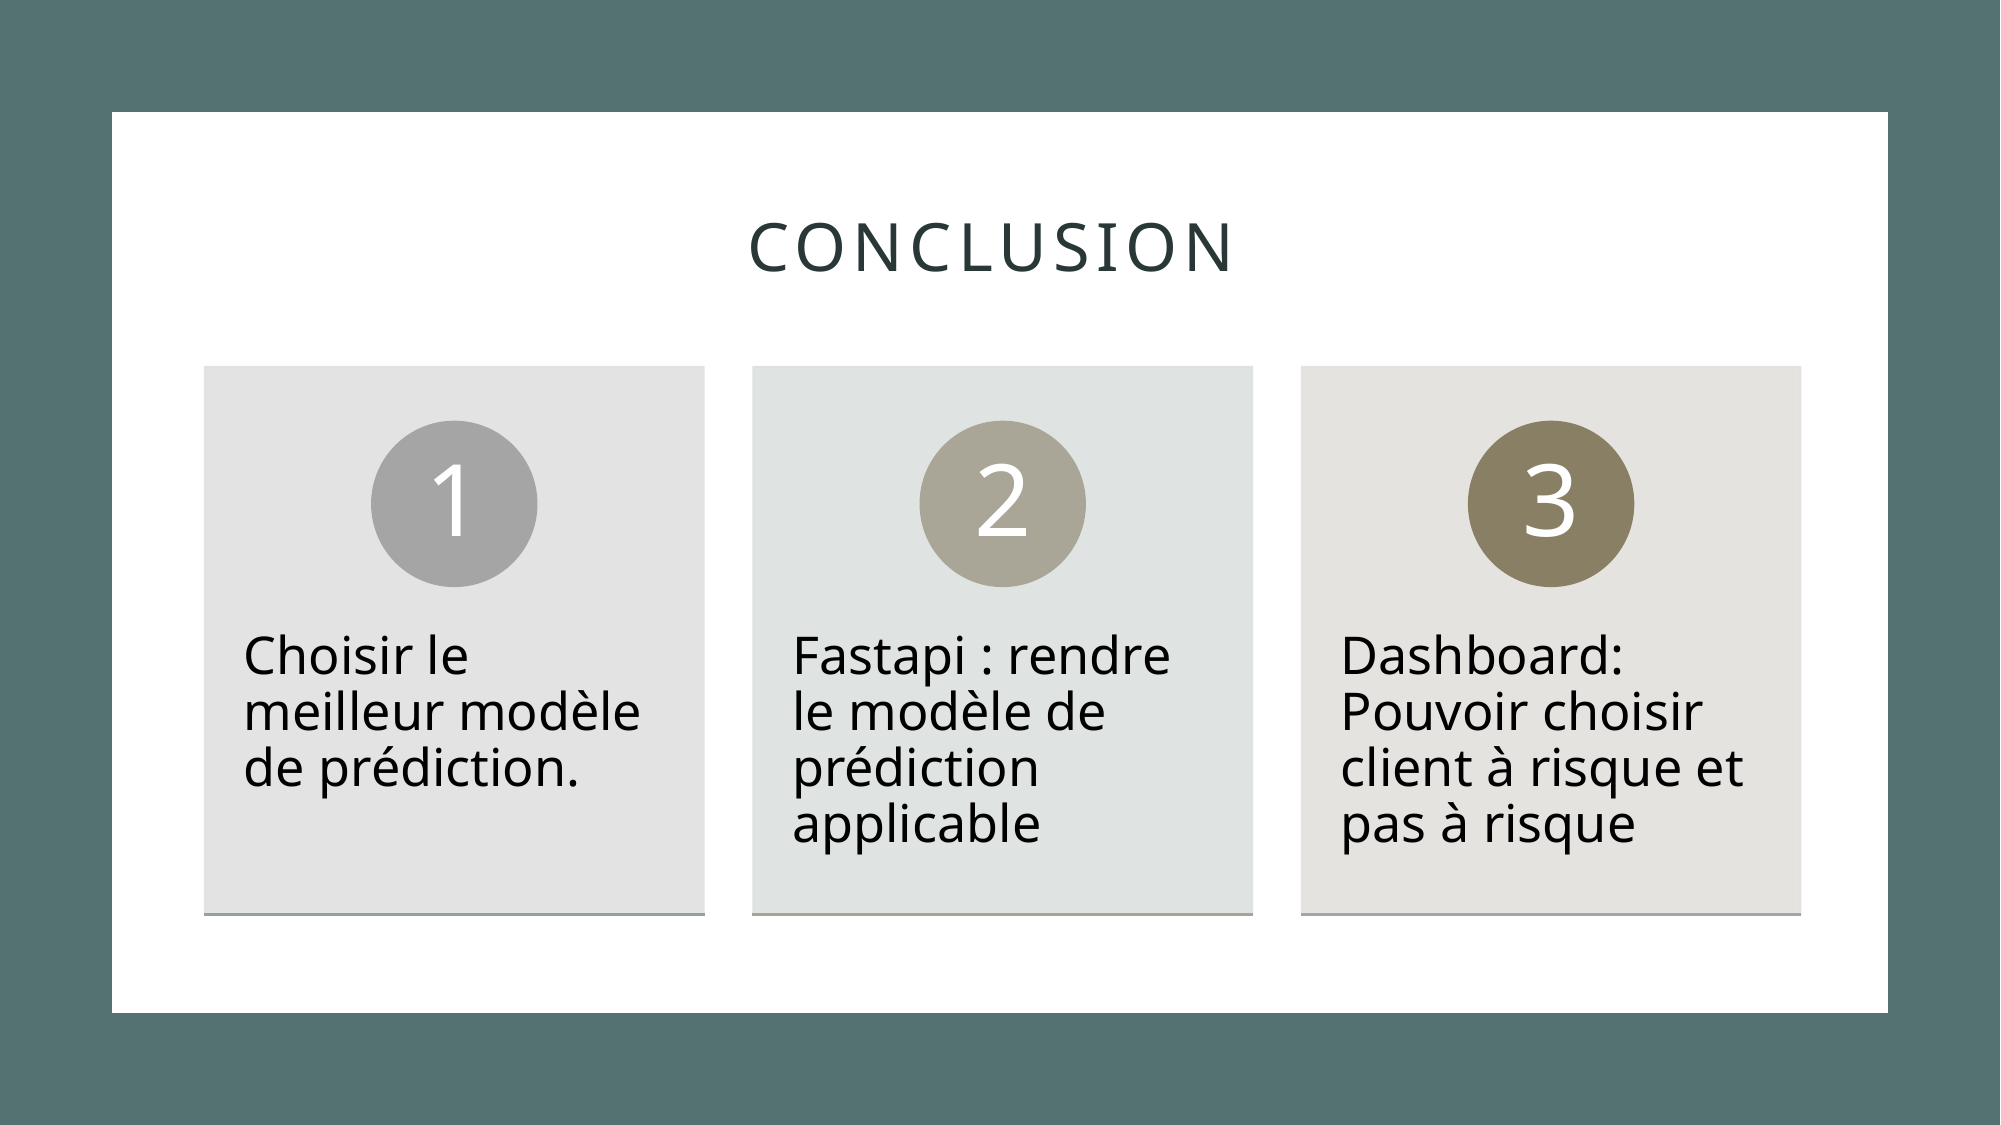

# Conclusion
Choisir le meilleur modèle de prédiction.
Fastapi : rendre le modèle de prédiction applicable
Dashboard: Pouvoir choisir client à risque et pas à risque
1
2
3